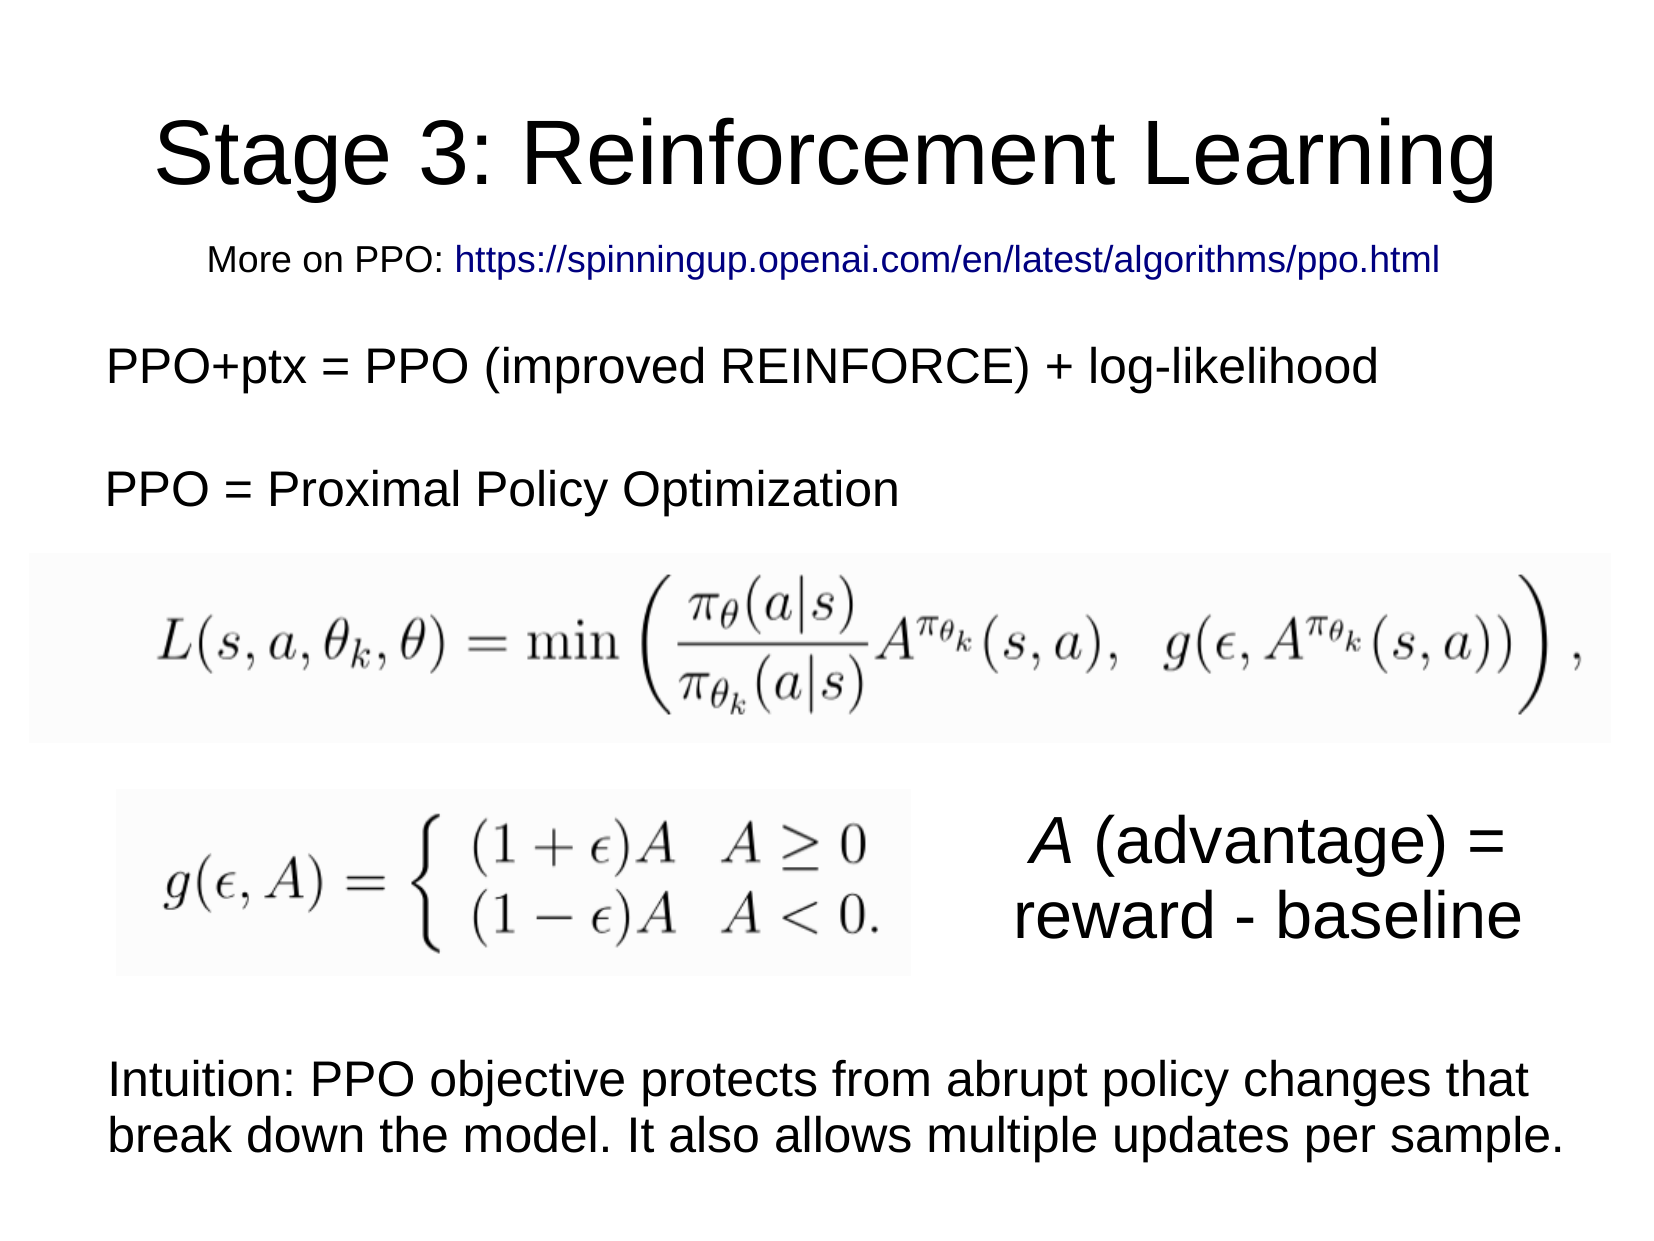

# Stage 3: Reinforcement Learning
More on PPO: https://spinningup.openai.com/en/latest/algorithms/ppo.html
PPO+ptx = PPO (improved REINFORCE) + log-likelihood
PPO = Proximal Policy Optimization
A (advantage) = reward - baseline
Intuition: PPO objective protects from abrupt policy changes that break down the model. It also allows multiple updates per sample.